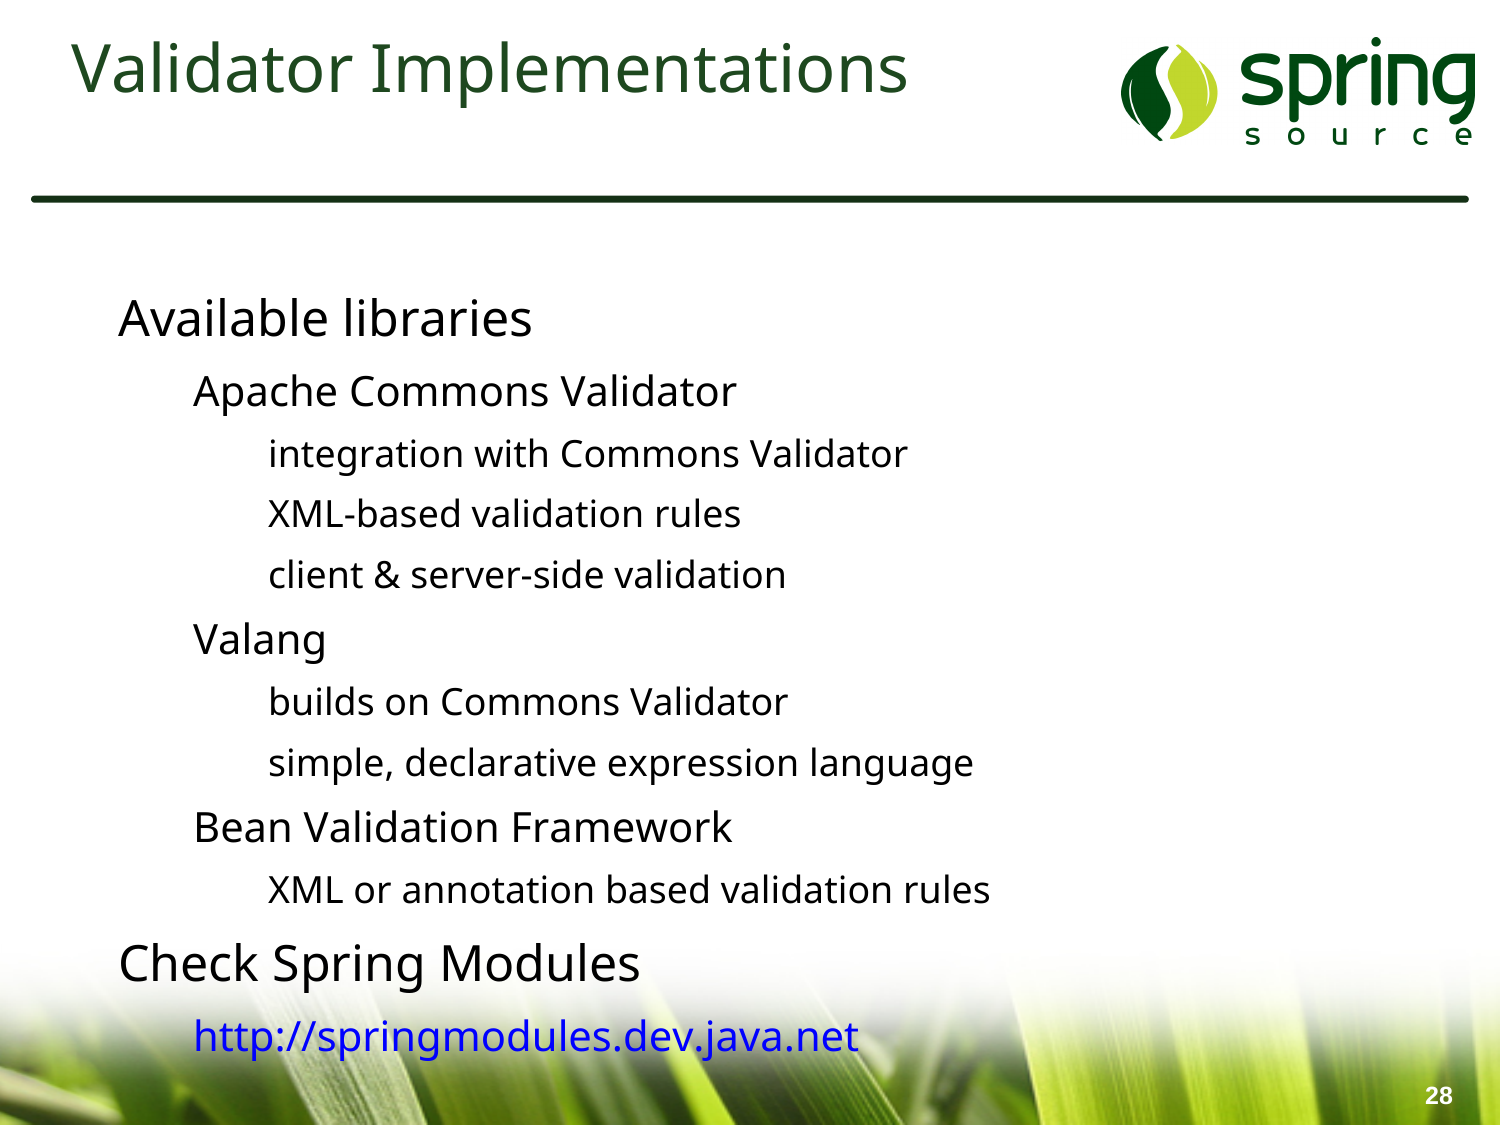

# Validator Implementations
Available libraries
Apache Commons Validator
integration with Commons Validator
XML-based validation rules
client & server-side validation
Valang
builds on Commons Validator
simple, declarative expression language
Bean Validation Framework
XML or annotation based validation rules
Check Spring Modules
http://springmodules.dev.java.net